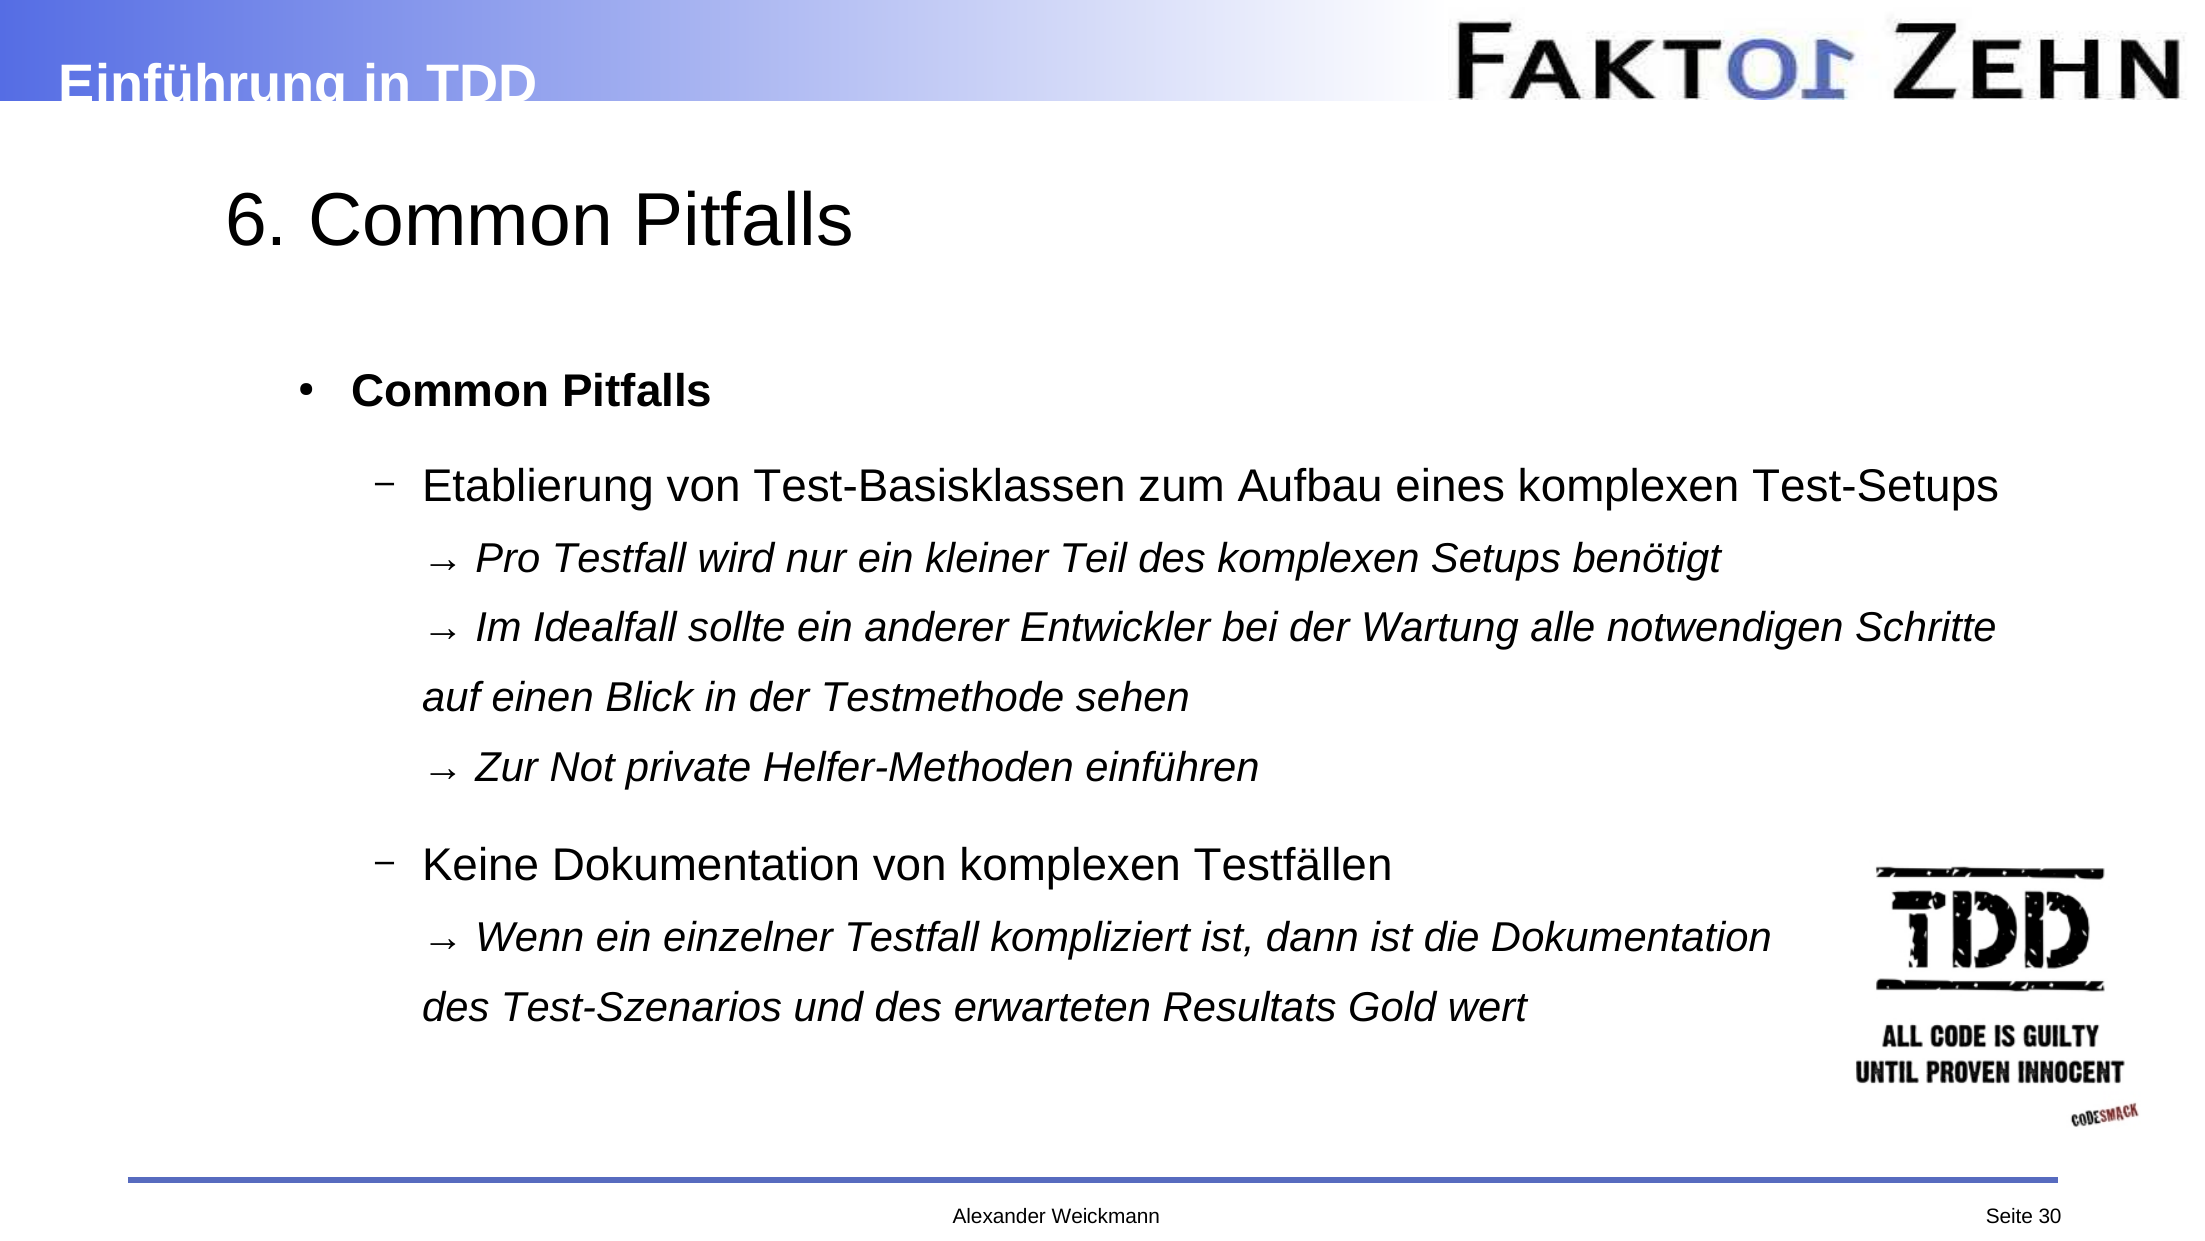

# 6. Common Pitfalls
Common Pitfalls
Etablierung von Test-Basisklassen zum Aufbau eines komplexen Test-Setups
→ Pro Testfall wird nur ein kleiner Teil des komplexen Setups benötigt
→ Im Idealfall sollte ein anderer Entwickler bei der Wartung alle notwendigen Schritte auf einen Blick in der Testmethode sehen
→ Zur Not private Helfer-Methoden einführen
Keine Dokumentation von komplexen Testfällen
→ Wenn ein einzelner Testfall kompliziert ist, dann ist die Dokumentation
des Test-Szenarios und des erwarteten Resultats Gold wert